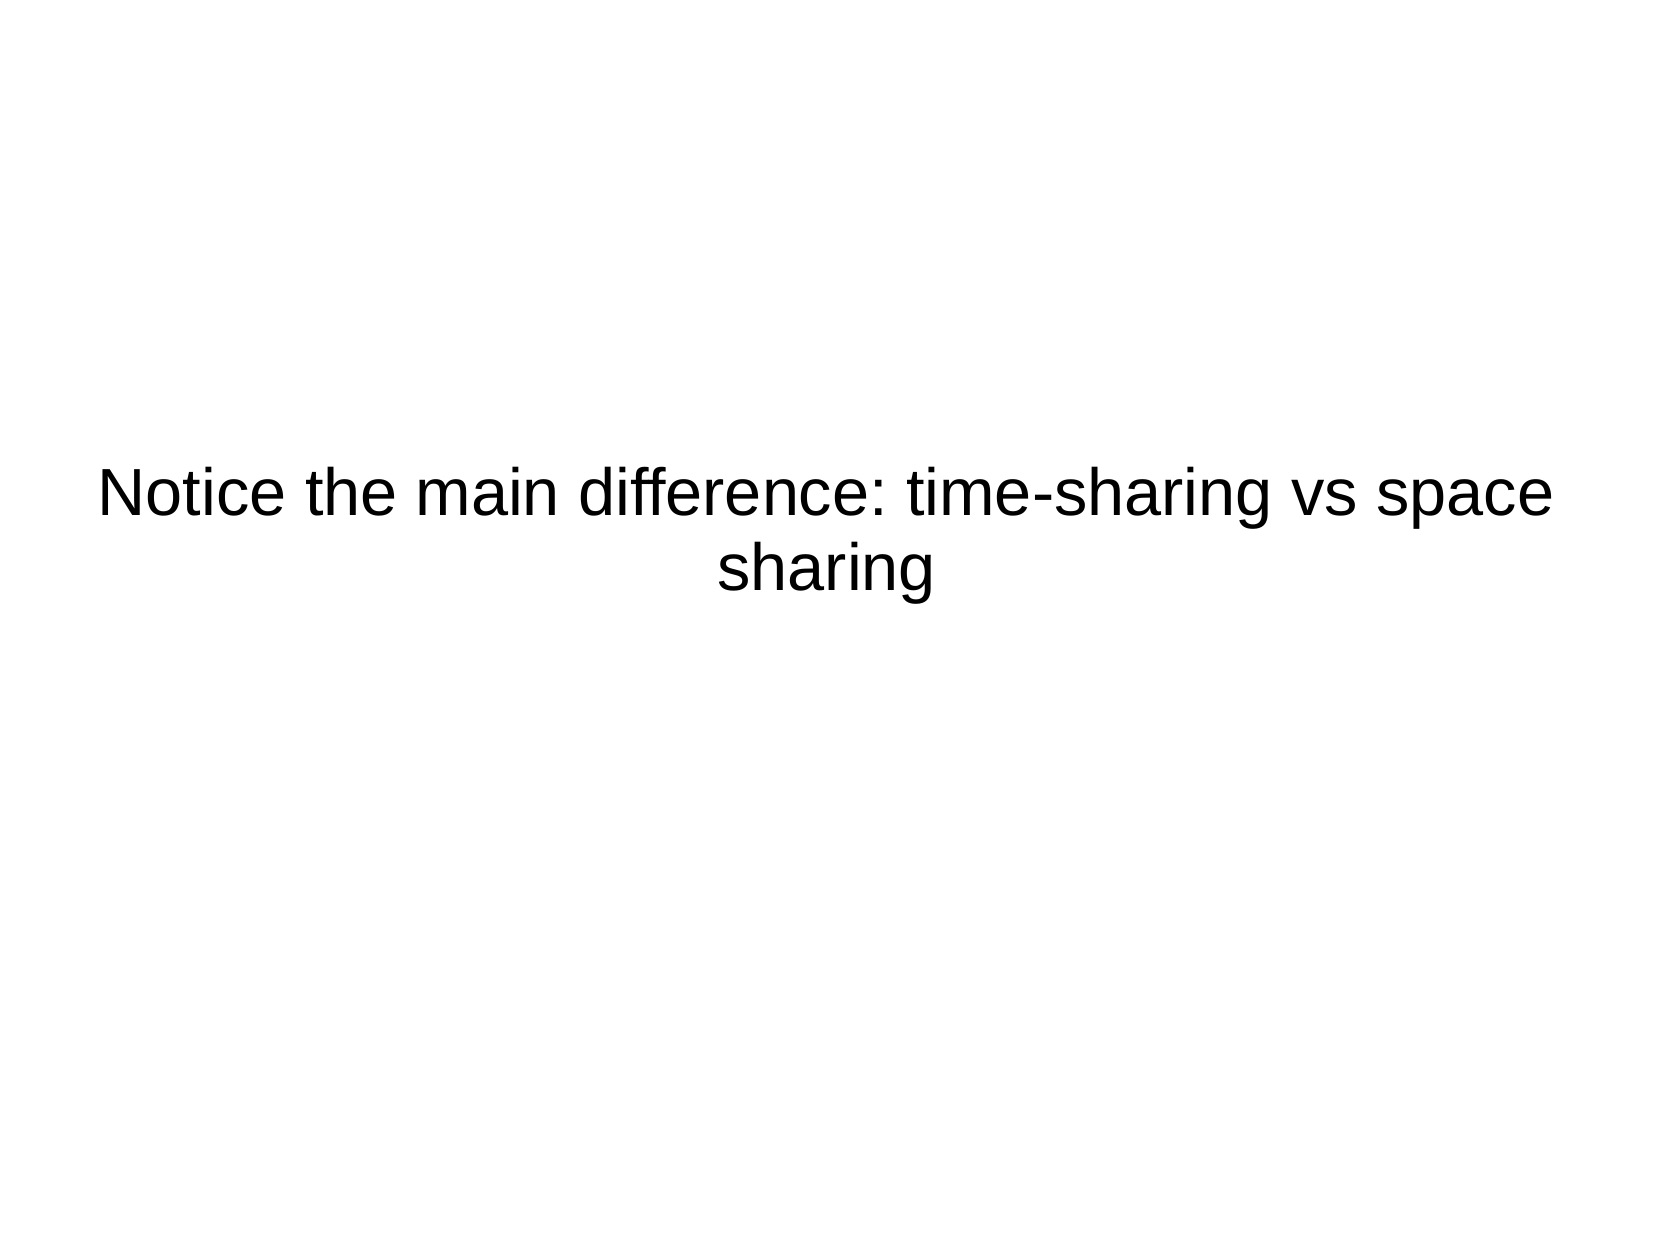

# Notice the main difference: time-sharing vs space sharing